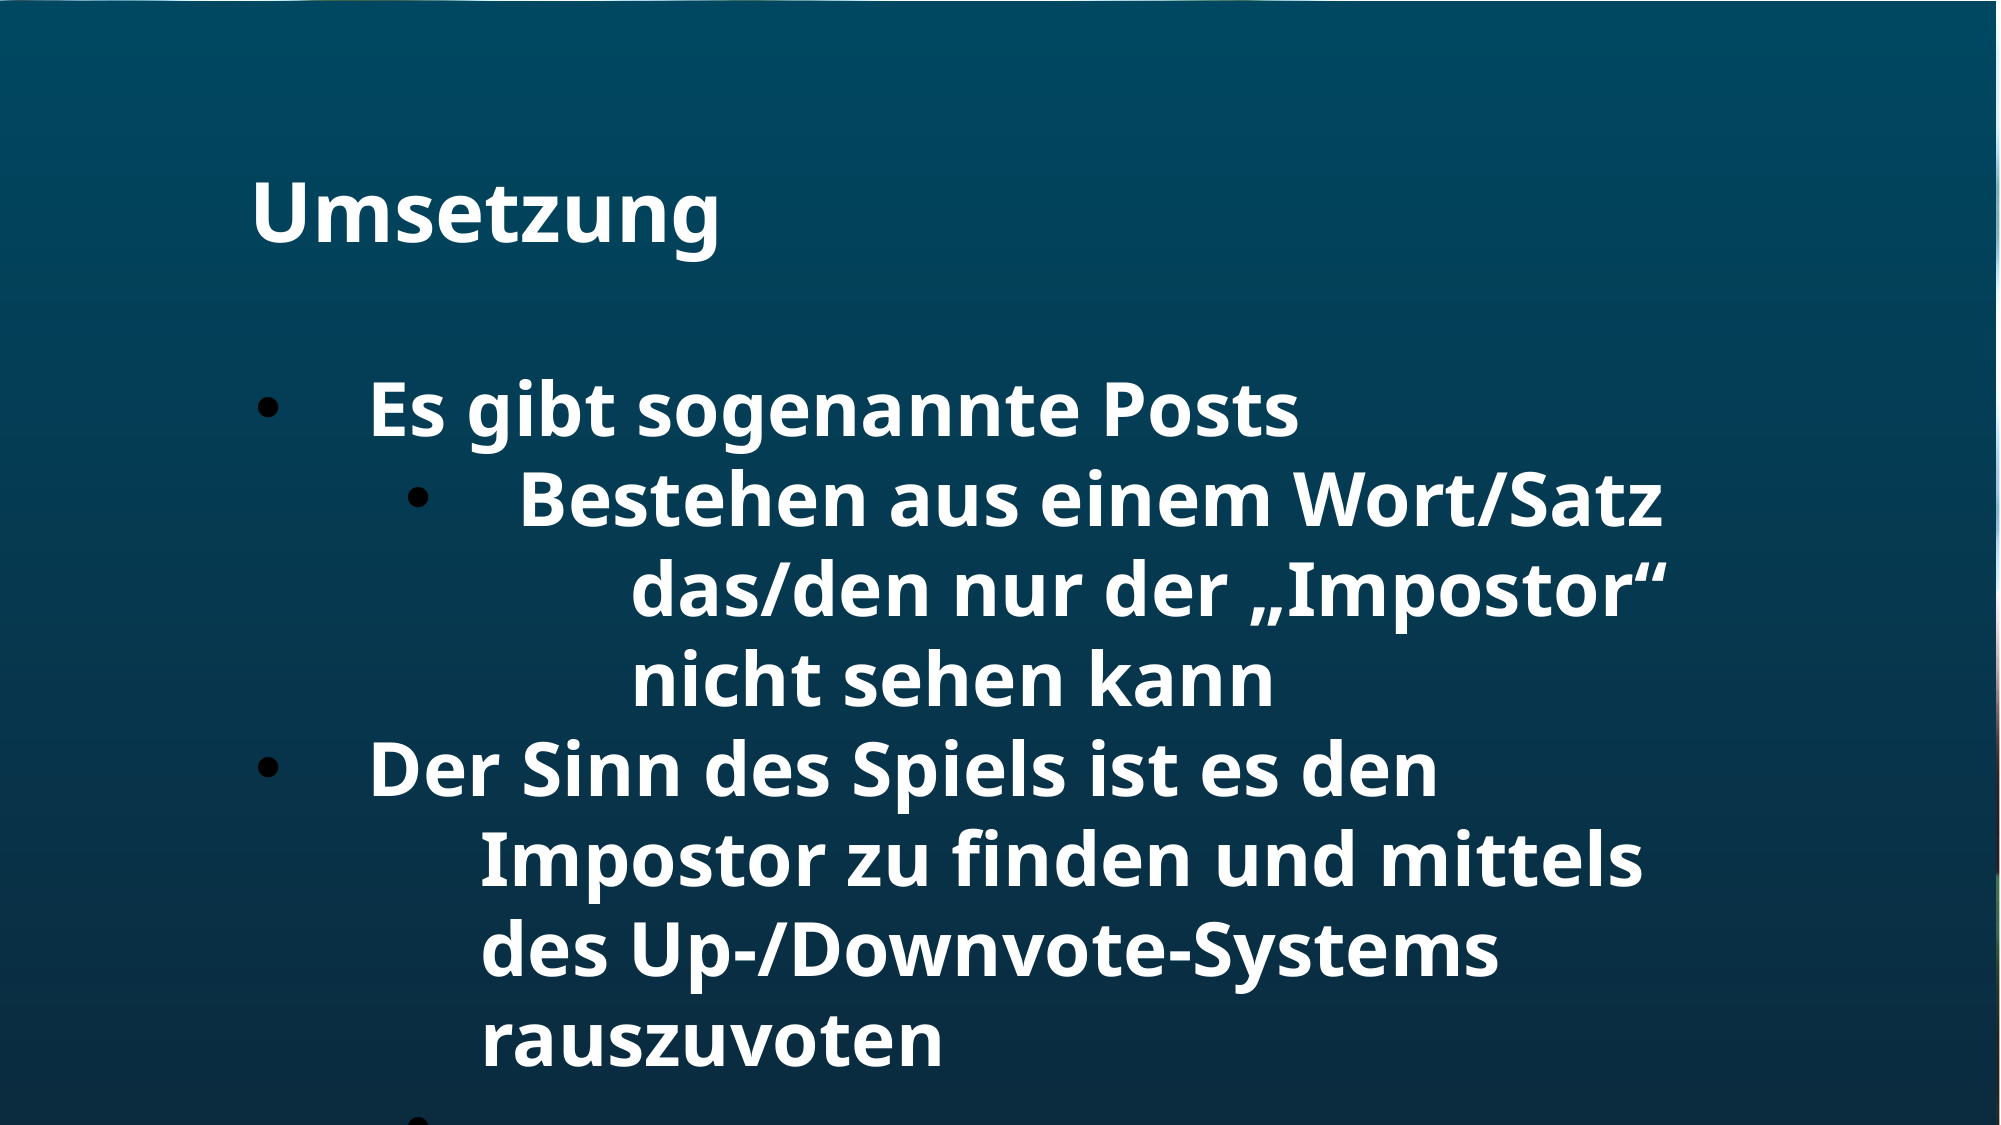

Umsetzung
Es gibt sogenannte Posts
Bestehen aus einem Wort/Satz das/den nur der „Impostor“ nicht sehen kann
Der Sinn des Spiels ist es den Impostor zu finden und mittels des Up-/Downvote-Systems rauszuvoten